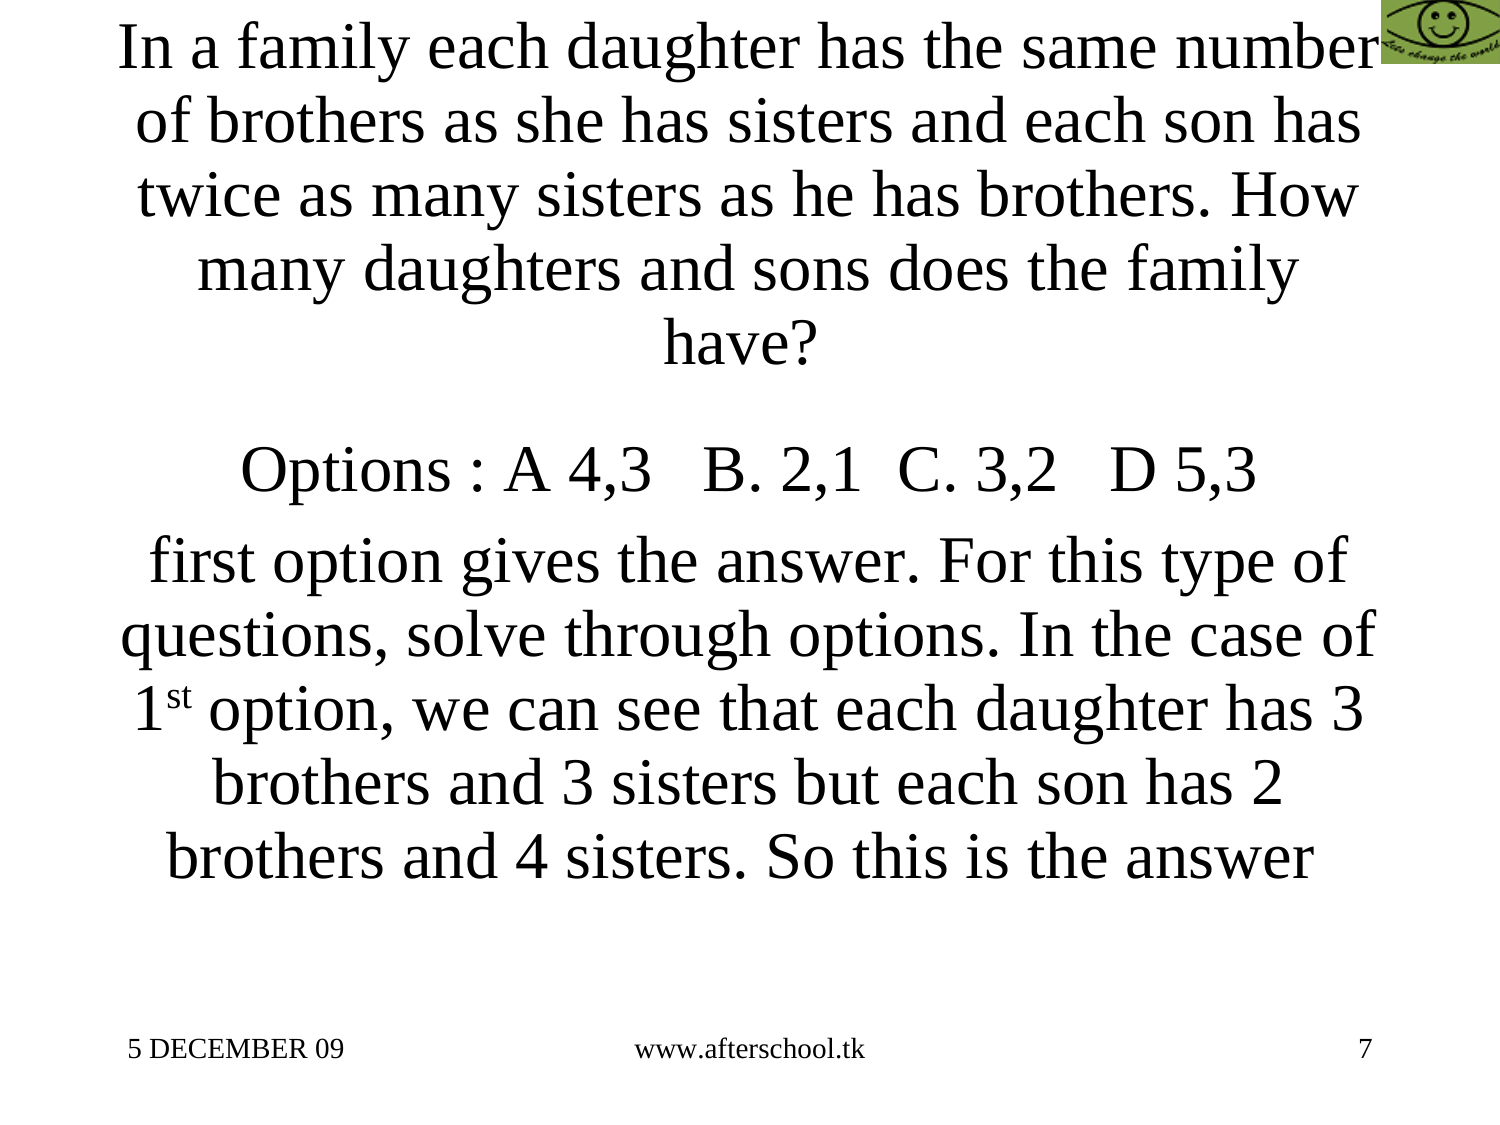

# In a family each daughter has the same number of brothers as she has sisters and each son has twice as many sisters as he has brothers. How many daughters and sons does the family have?
Options : A 4,3 B. 2,1 C. 3,2 D 5,3
first option gives the answer. For this type of questions, solve through options. In the case of 1st option, we can see that each daughter has 3 brothers and 3 sisters but each son has 2 brothers and 4 sisters. So this is the answer
MFI Seminar Jain PG College
AFTERSCHOOOL centre for social entrepreneurship
7